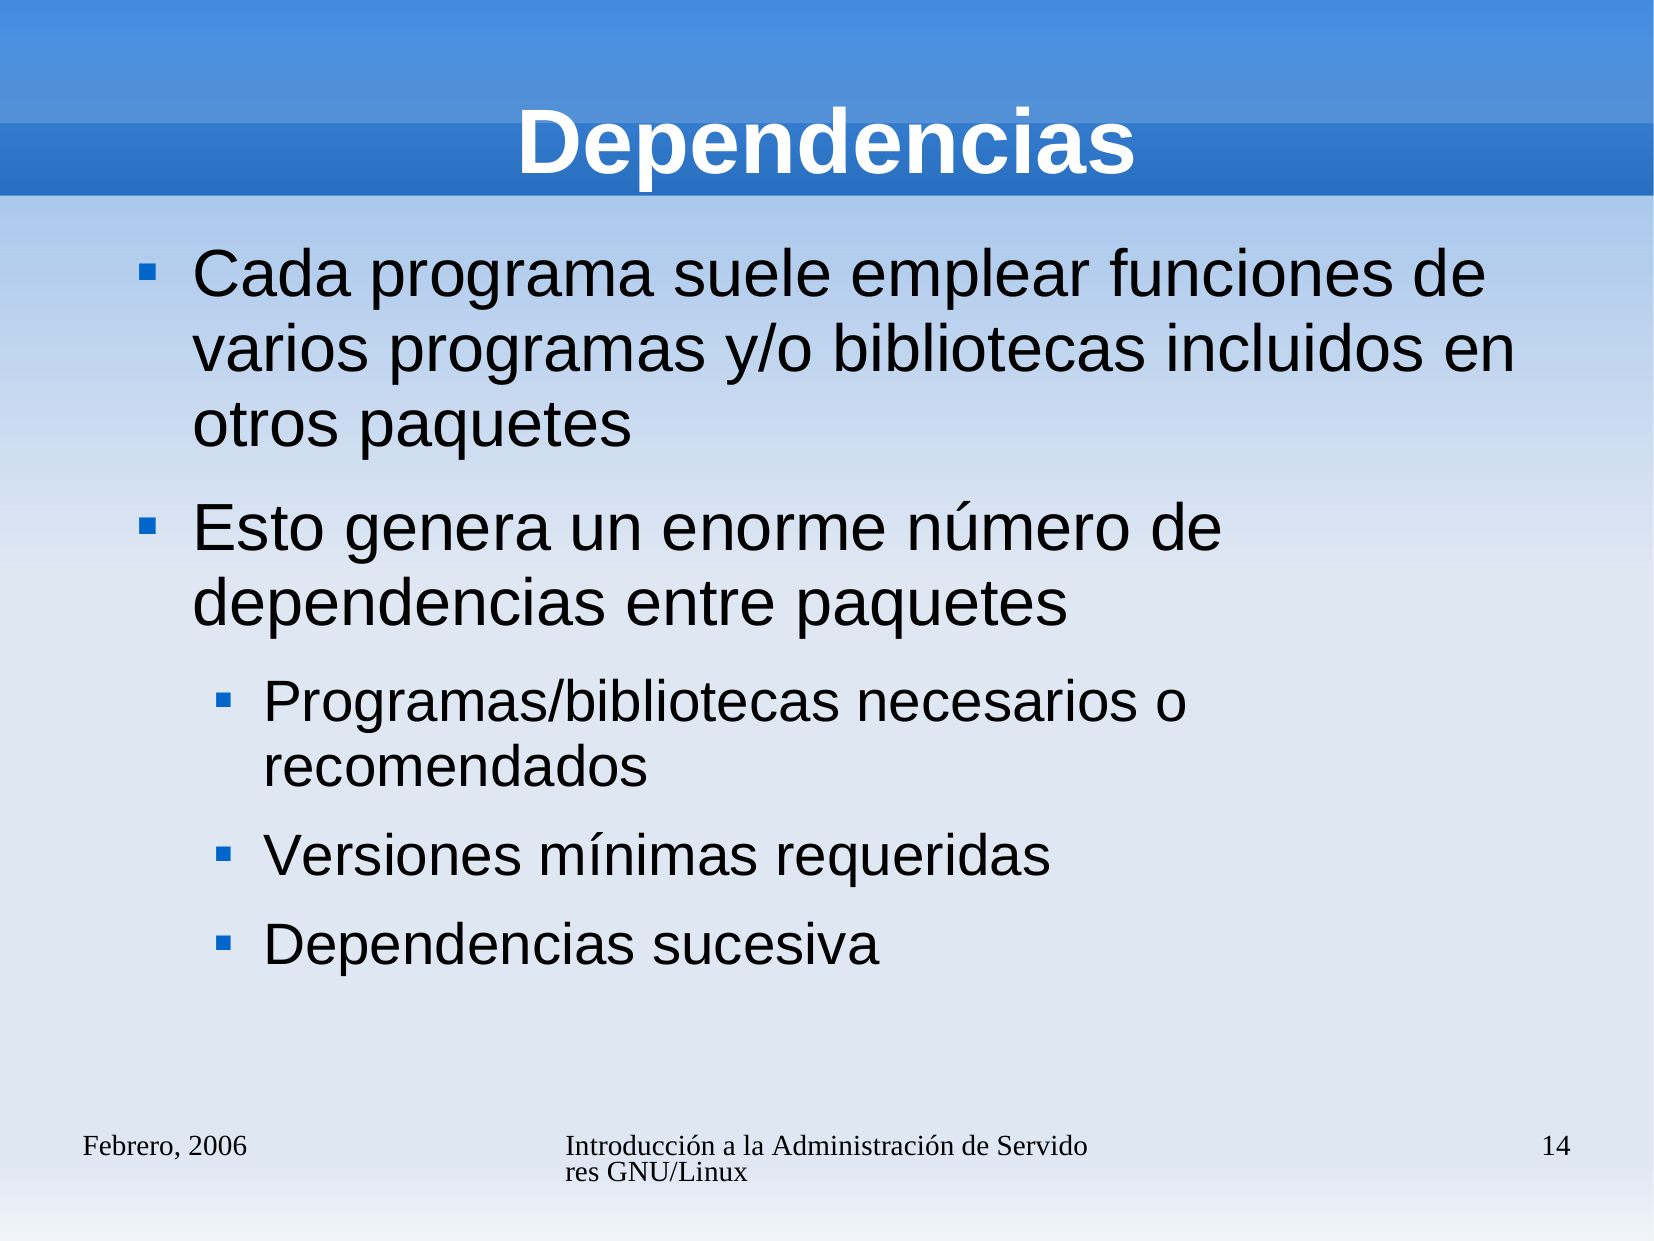

# Dependencias
Cada programa suele emplear funciones de varios programas y/o bibliotecas incluidos en otros paquetes
Esto genera un enorme número de dependencias entre paquetes
Programas/bibliotecas necesarios o recomendados
Versiones mínimas requeridas
Dependencias sucesiva
Febrero, 2006
Introducción a la Administración de Servidores GNU/Linux
14